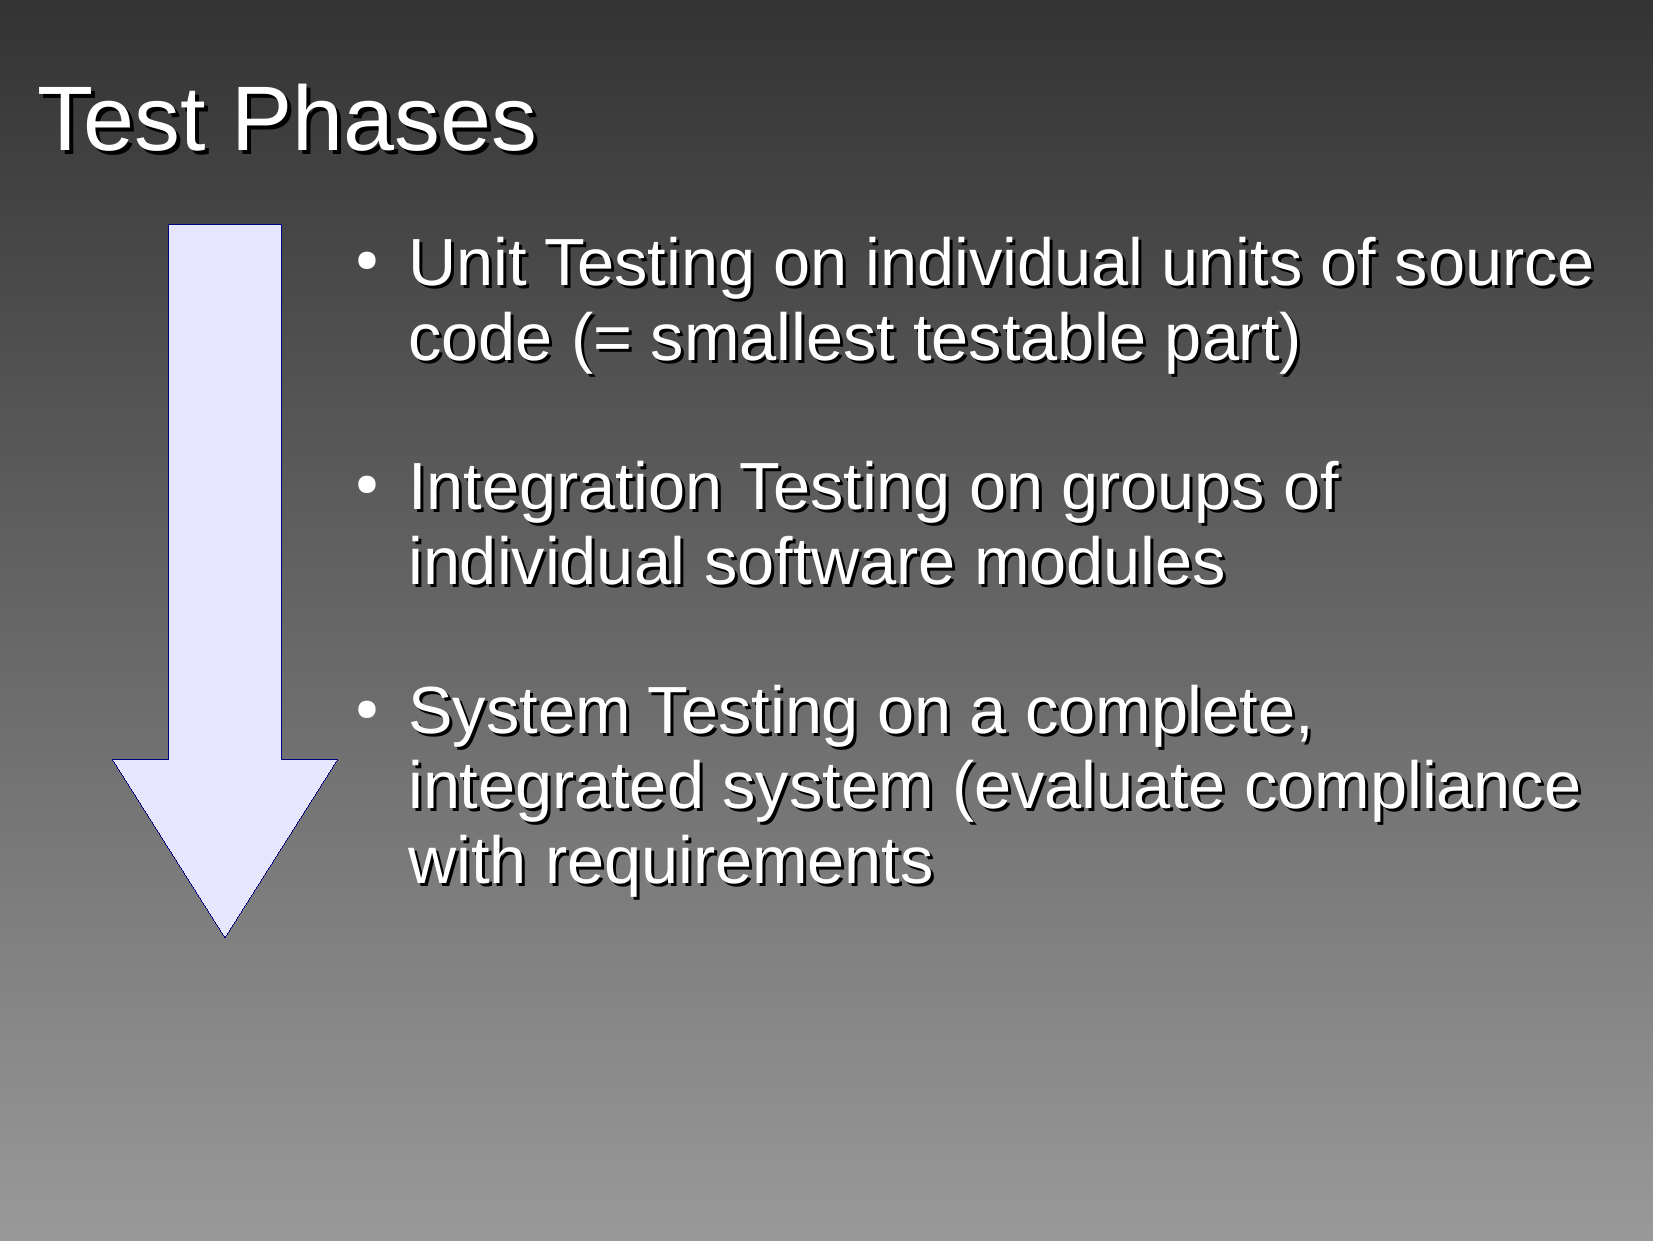

# Test Phases
Unit Testing on individual units of source code (= smallest testable part)
Integration Testing on groups of individual software modules
System Testing on a complete, integrated system (evaluate compliance with requirements